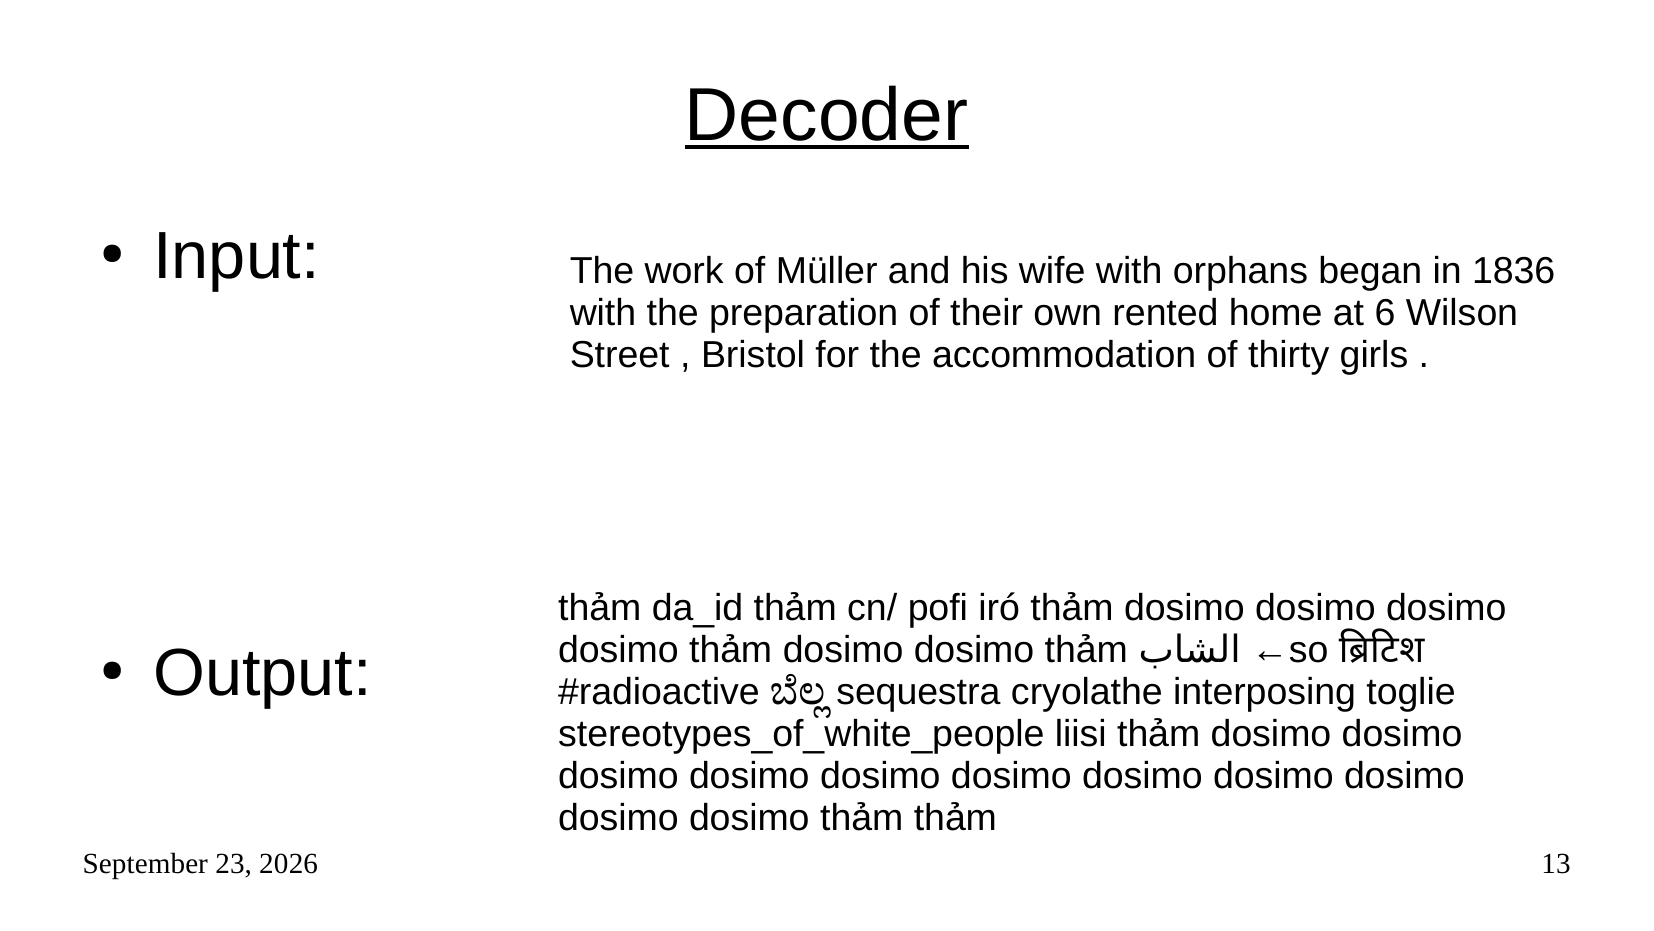

# Decoder
Input:
Output:
The work of Müller and his wife with orphans began in 1836 with the preparation of their own rented home at 6 Wilson Street , Bristol for the accommodation of thirty girls .
thảm da_id thảm cn/ pofi iró thảm dosimo dosimo dosimo dosimo thảm dosimo dosimo thảm الشاب ←so ब्रिटिश #radioactive ಬೆಲ್ಲ sequestra cryolathe interposing toglie stereotypes_of_white_people liisi thảm dosimo dosimo dosimo dosimo dosimo dosimo dosimo dosimo dosimo dosimo dosimo thảm thảm
13